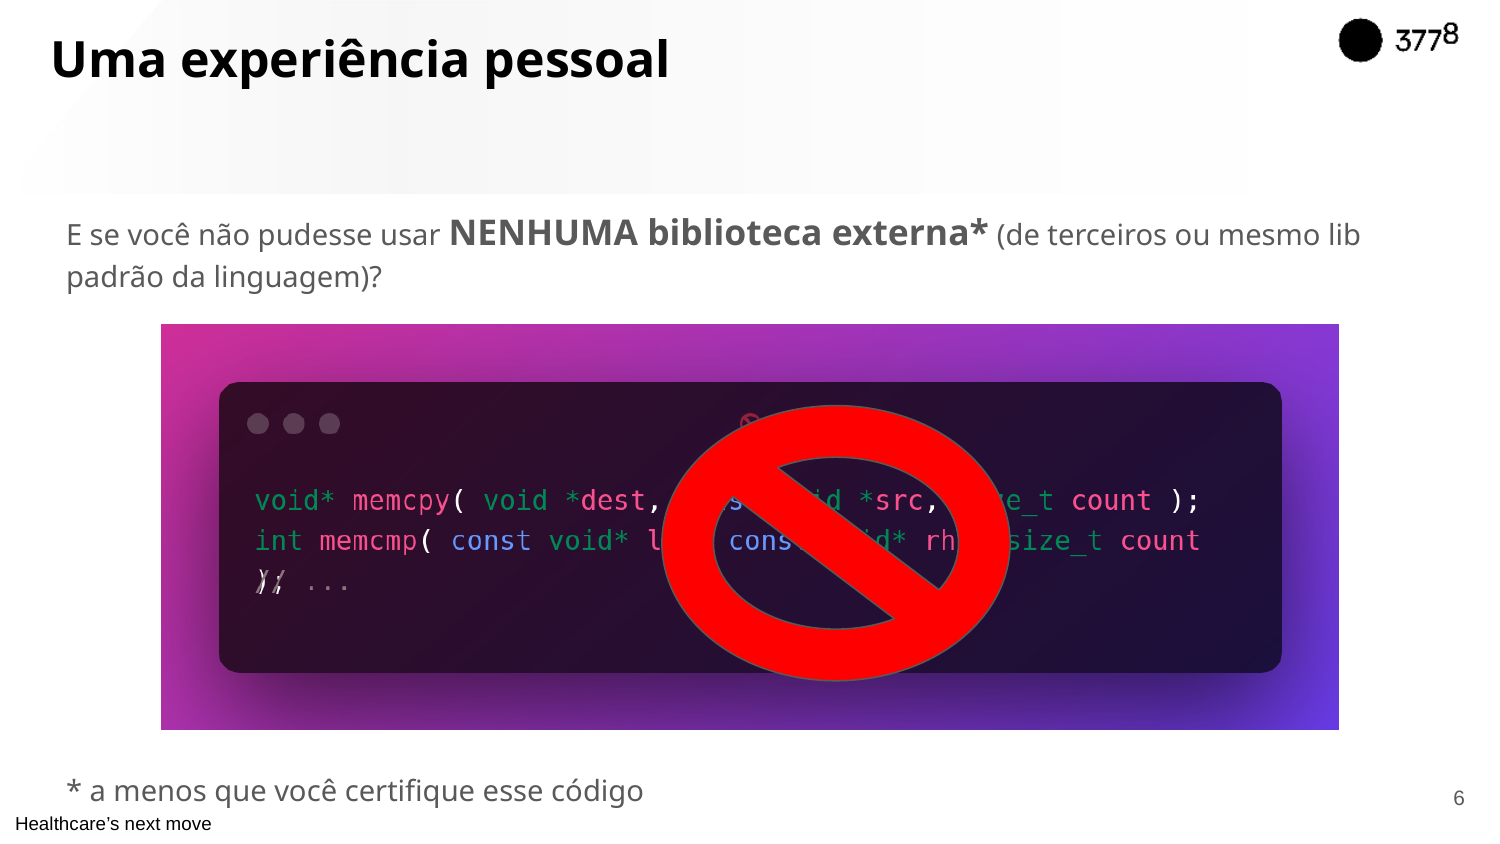

Uma experiência pessoal
# E se você não pudesse usar NENHUMA biblioteca externa* (de terceiros ou mesmo lib padrão da linguagem)?
* a menos que você certifique esse código